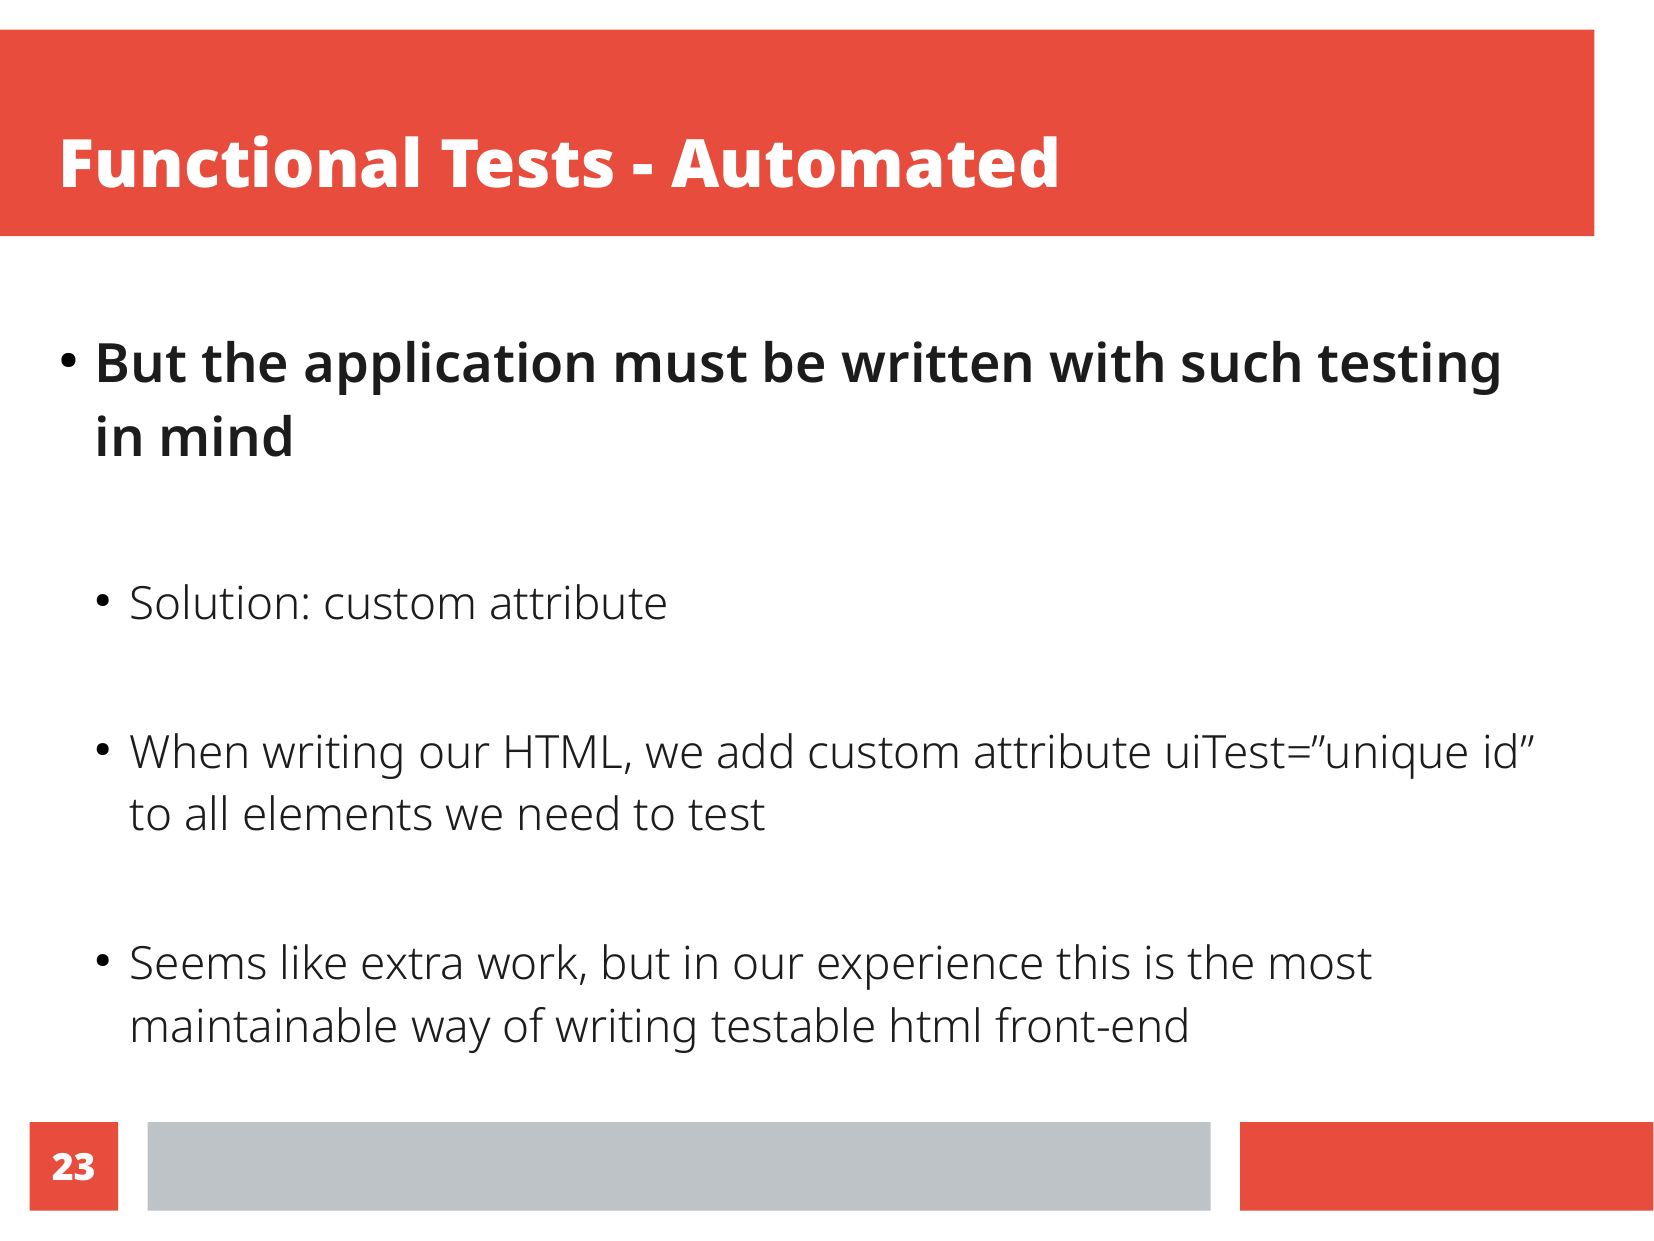

# Functional Tests - Automated
But the application must be written with such testing in mind
Solution: custom attribute
When writing our HTML, we add custom attribute uiTest=”unique id” to all elements we need to test
Seems like extra work, but in our experience this is the most maintainable way of writing testable html front-end
23